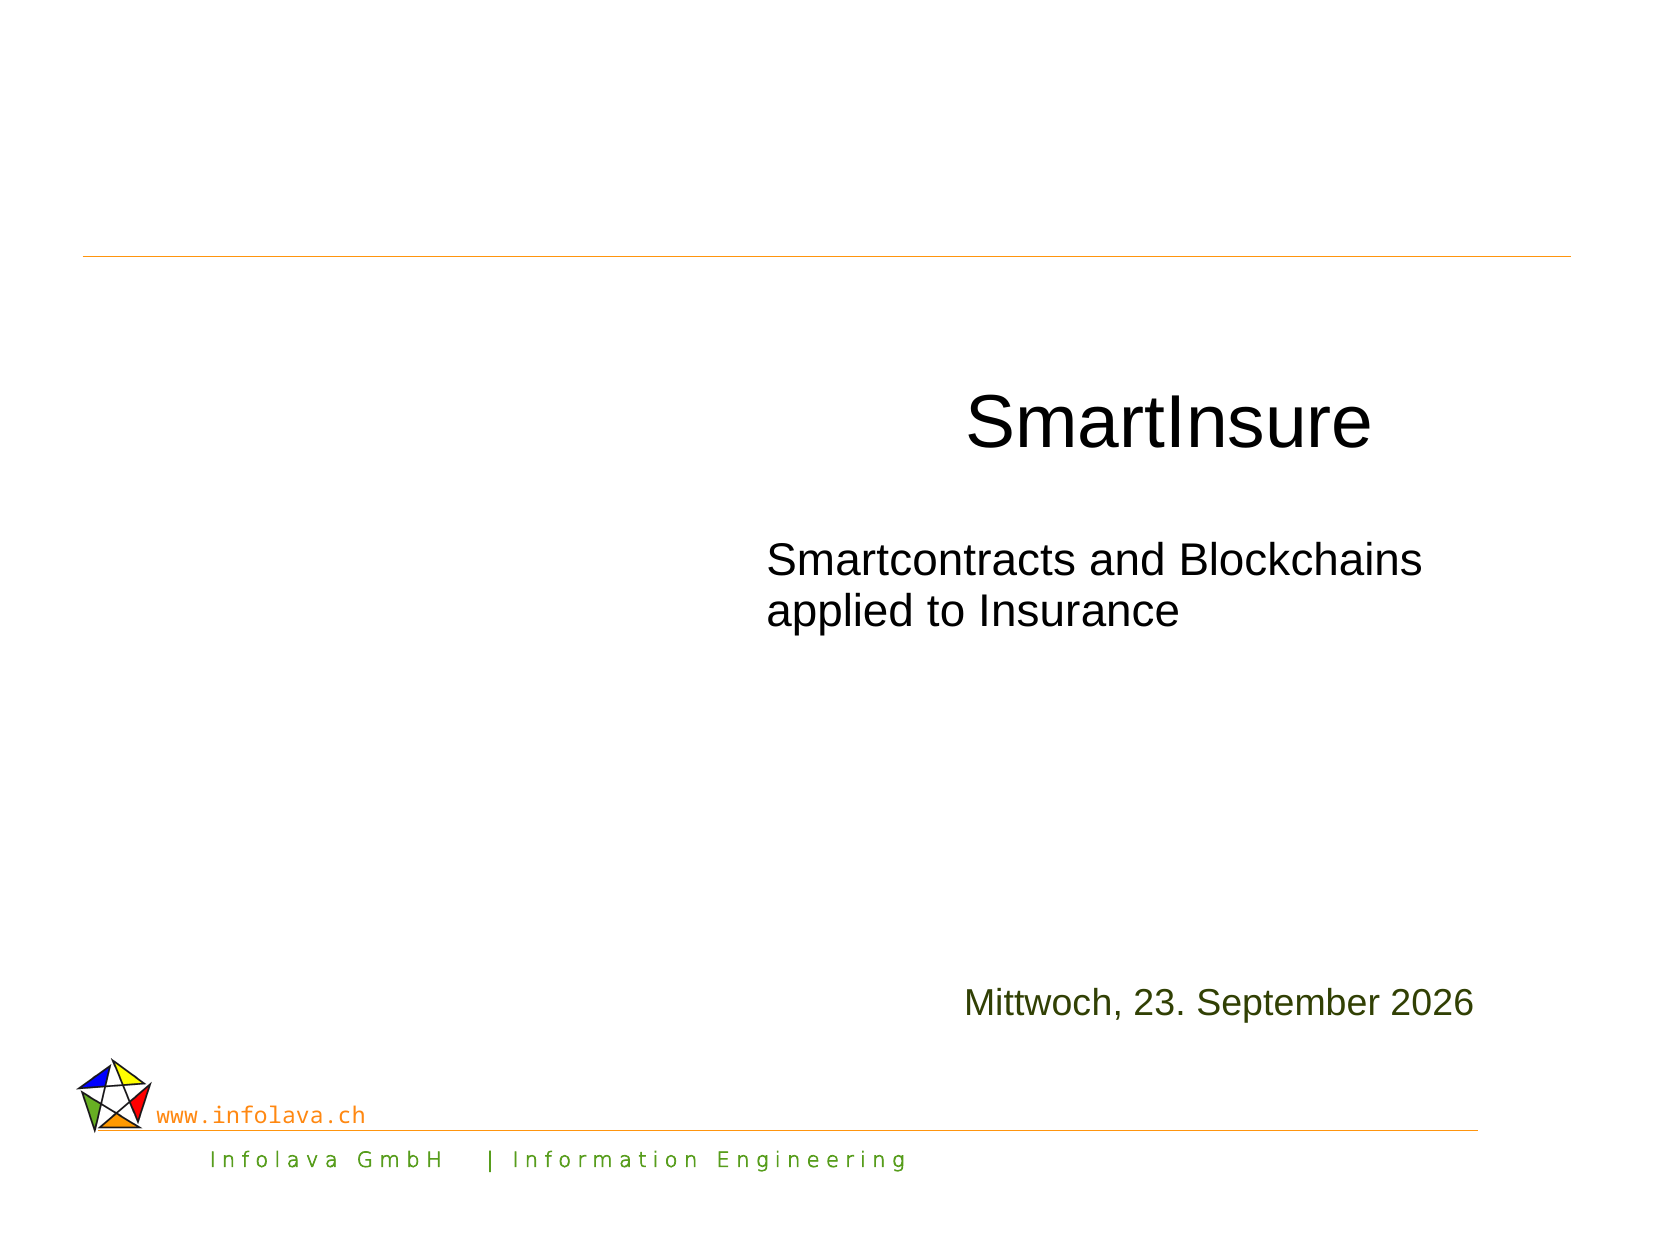

# SmartInsure
Smartcontracts and Blockchains applied to Insurance